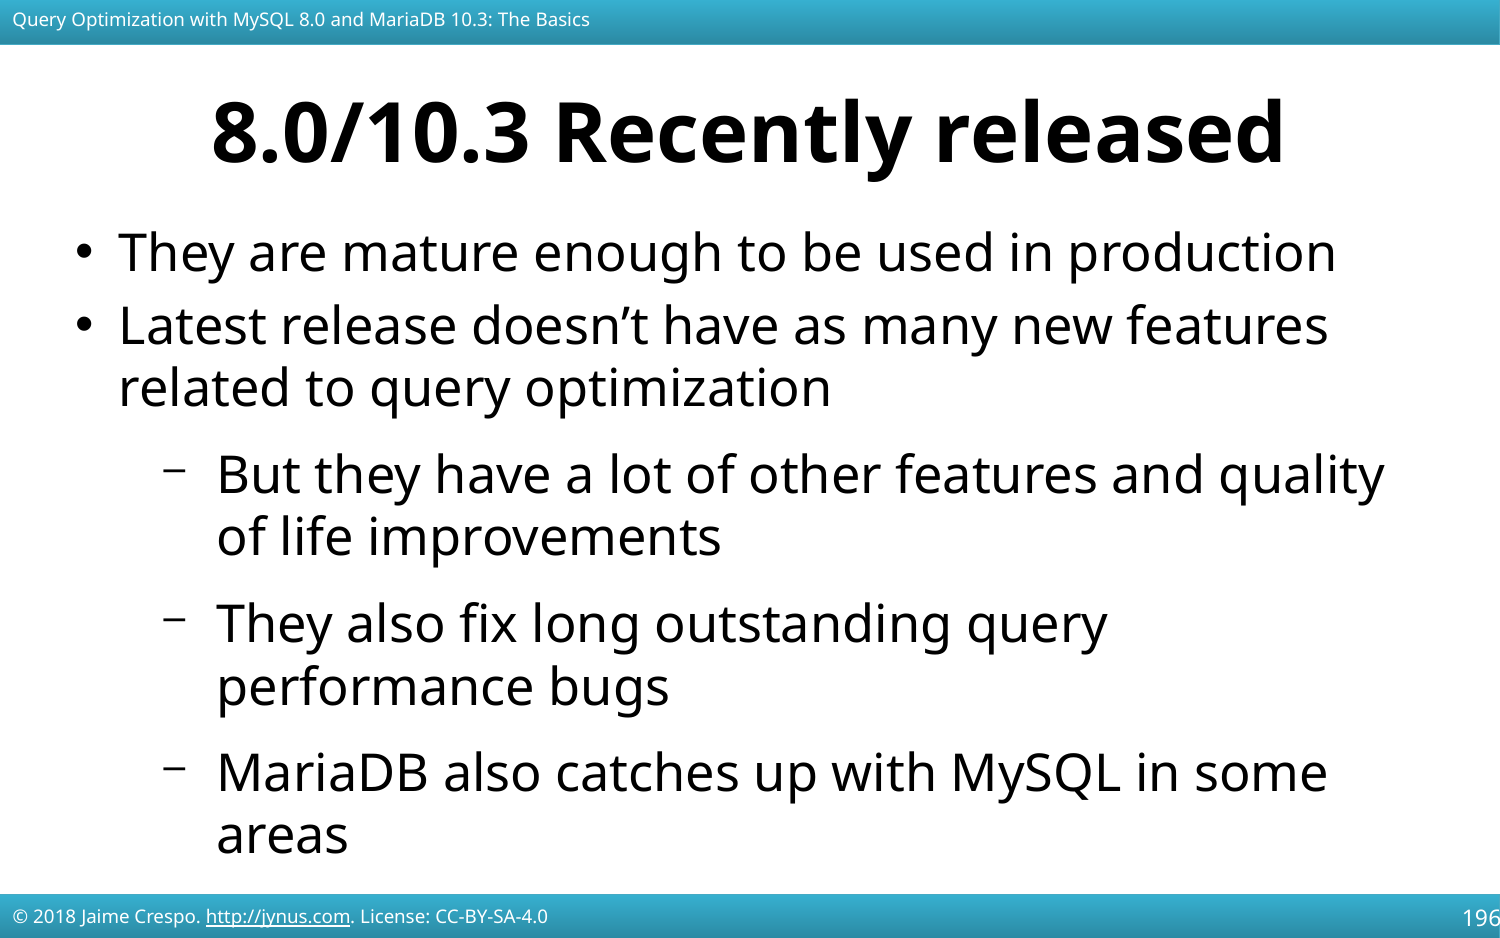

# 8.0/10.3 Recently released
They are mature enough to be used in production
Latest release doesn’t have as many new features related to query optimization
But they have a lot of other features and quality of life improvements
They also fix long outstanding query performance bugs
MariaDB also catches up with MySQL in some areas